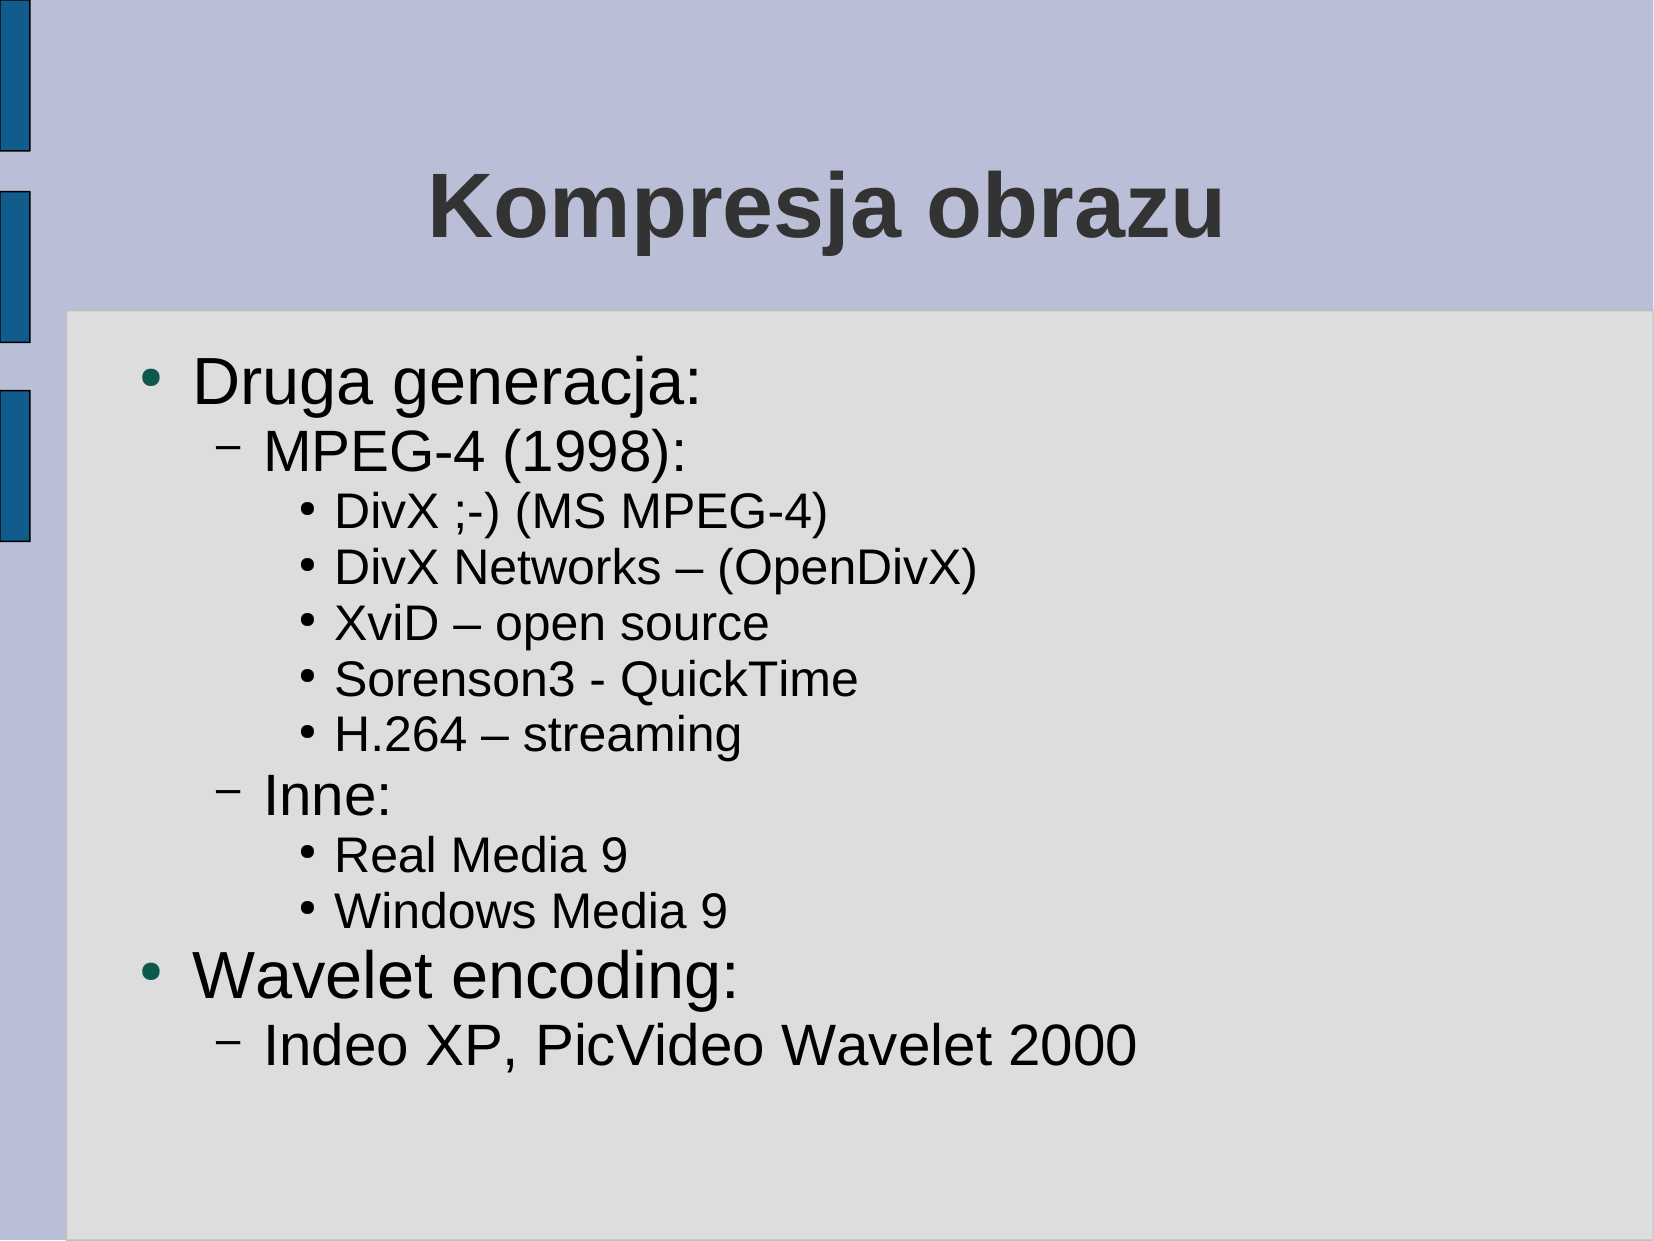

# Kompresja obrazu
Druga generacja:
MPEG-4 (1998):
DivX ;-) (MS MPEG-4)
DivX Networks – (OpenDivX)
XviD – open source
Sorenson3 - QuickTime
H.264 – streaming
Inne:
Real Media 9
Windows Media 9
Wavelet encoding:
Indeo XP, PicVideo Wavelet 2000